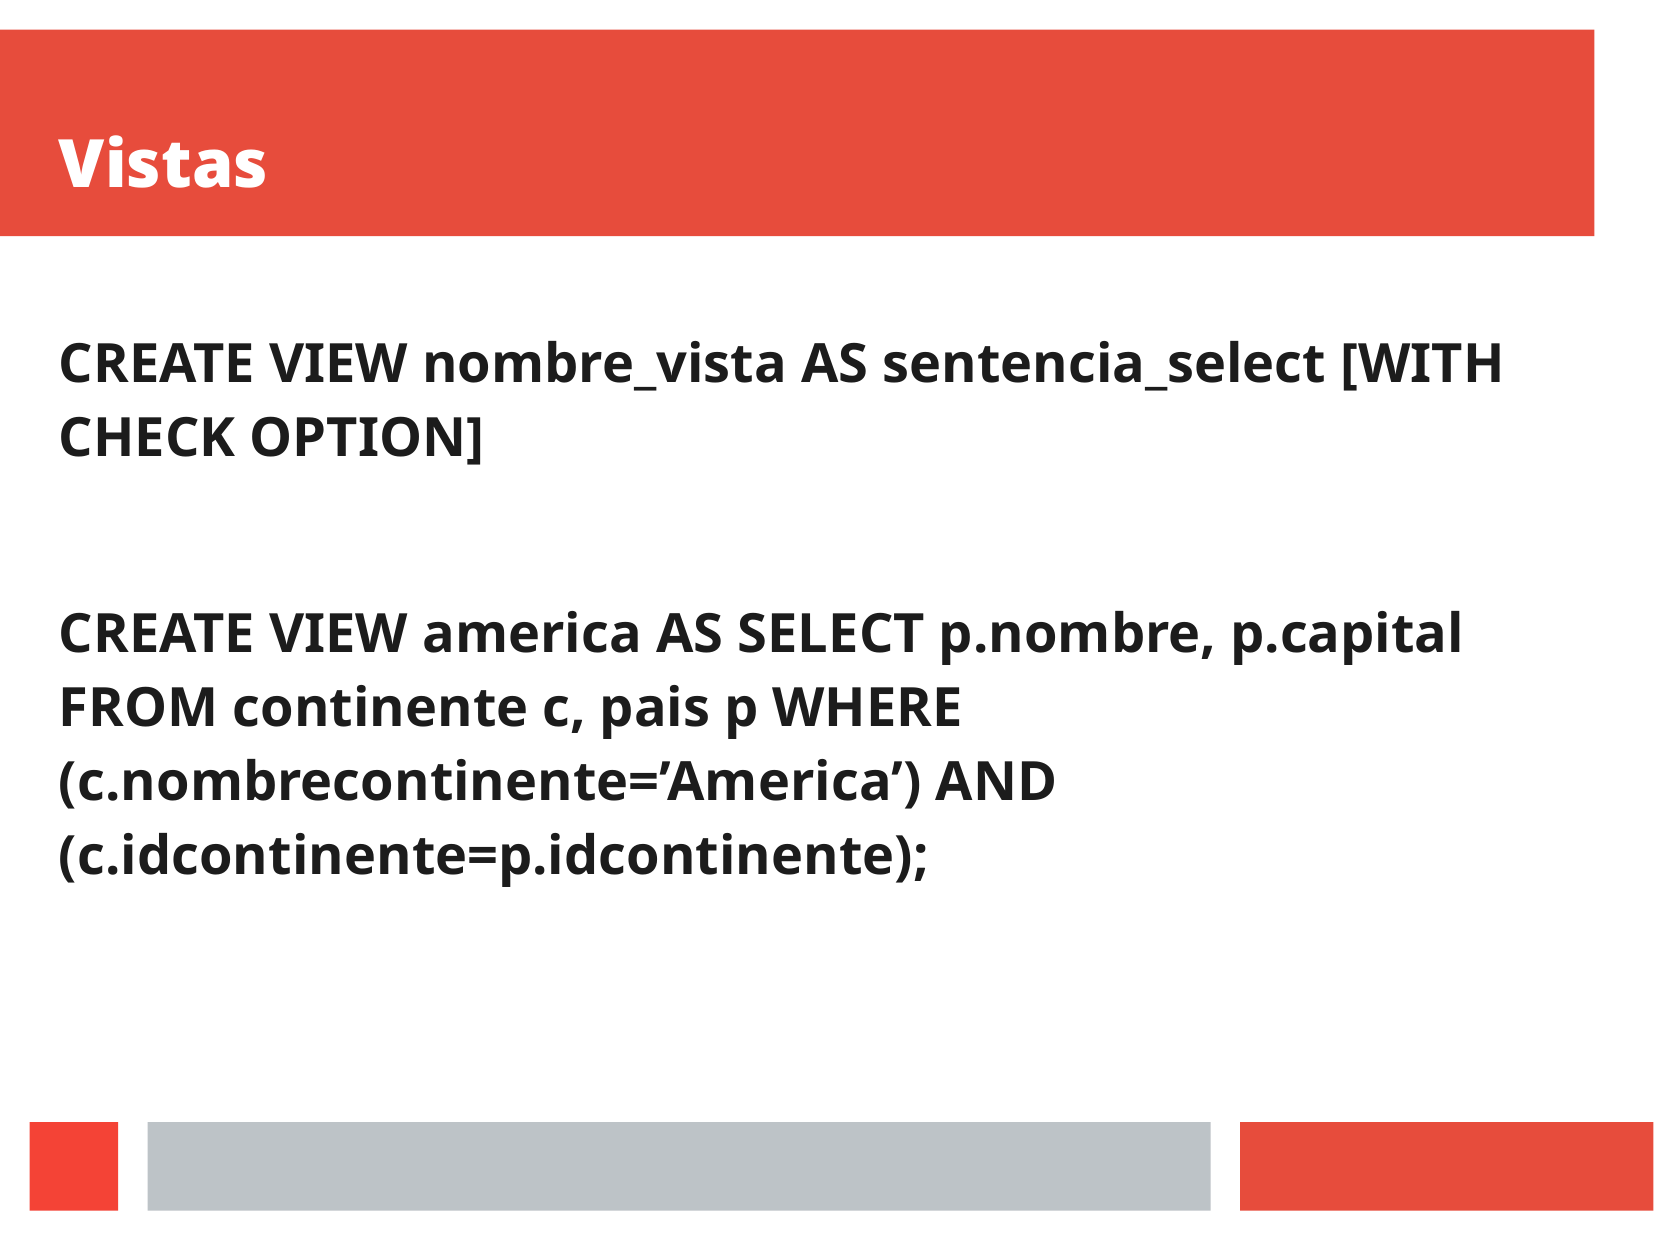

# Vistas
CREATE VIEW nombre_vista AS sentencia_select [WITH CHECK OPTION]
CREATE VIEW america AS SELECT p.nombre, p.capital FROM continente c, pais p WHERE (c.nombrecontinente=’America’) AND (c.idcontinente=p.idcontinente);